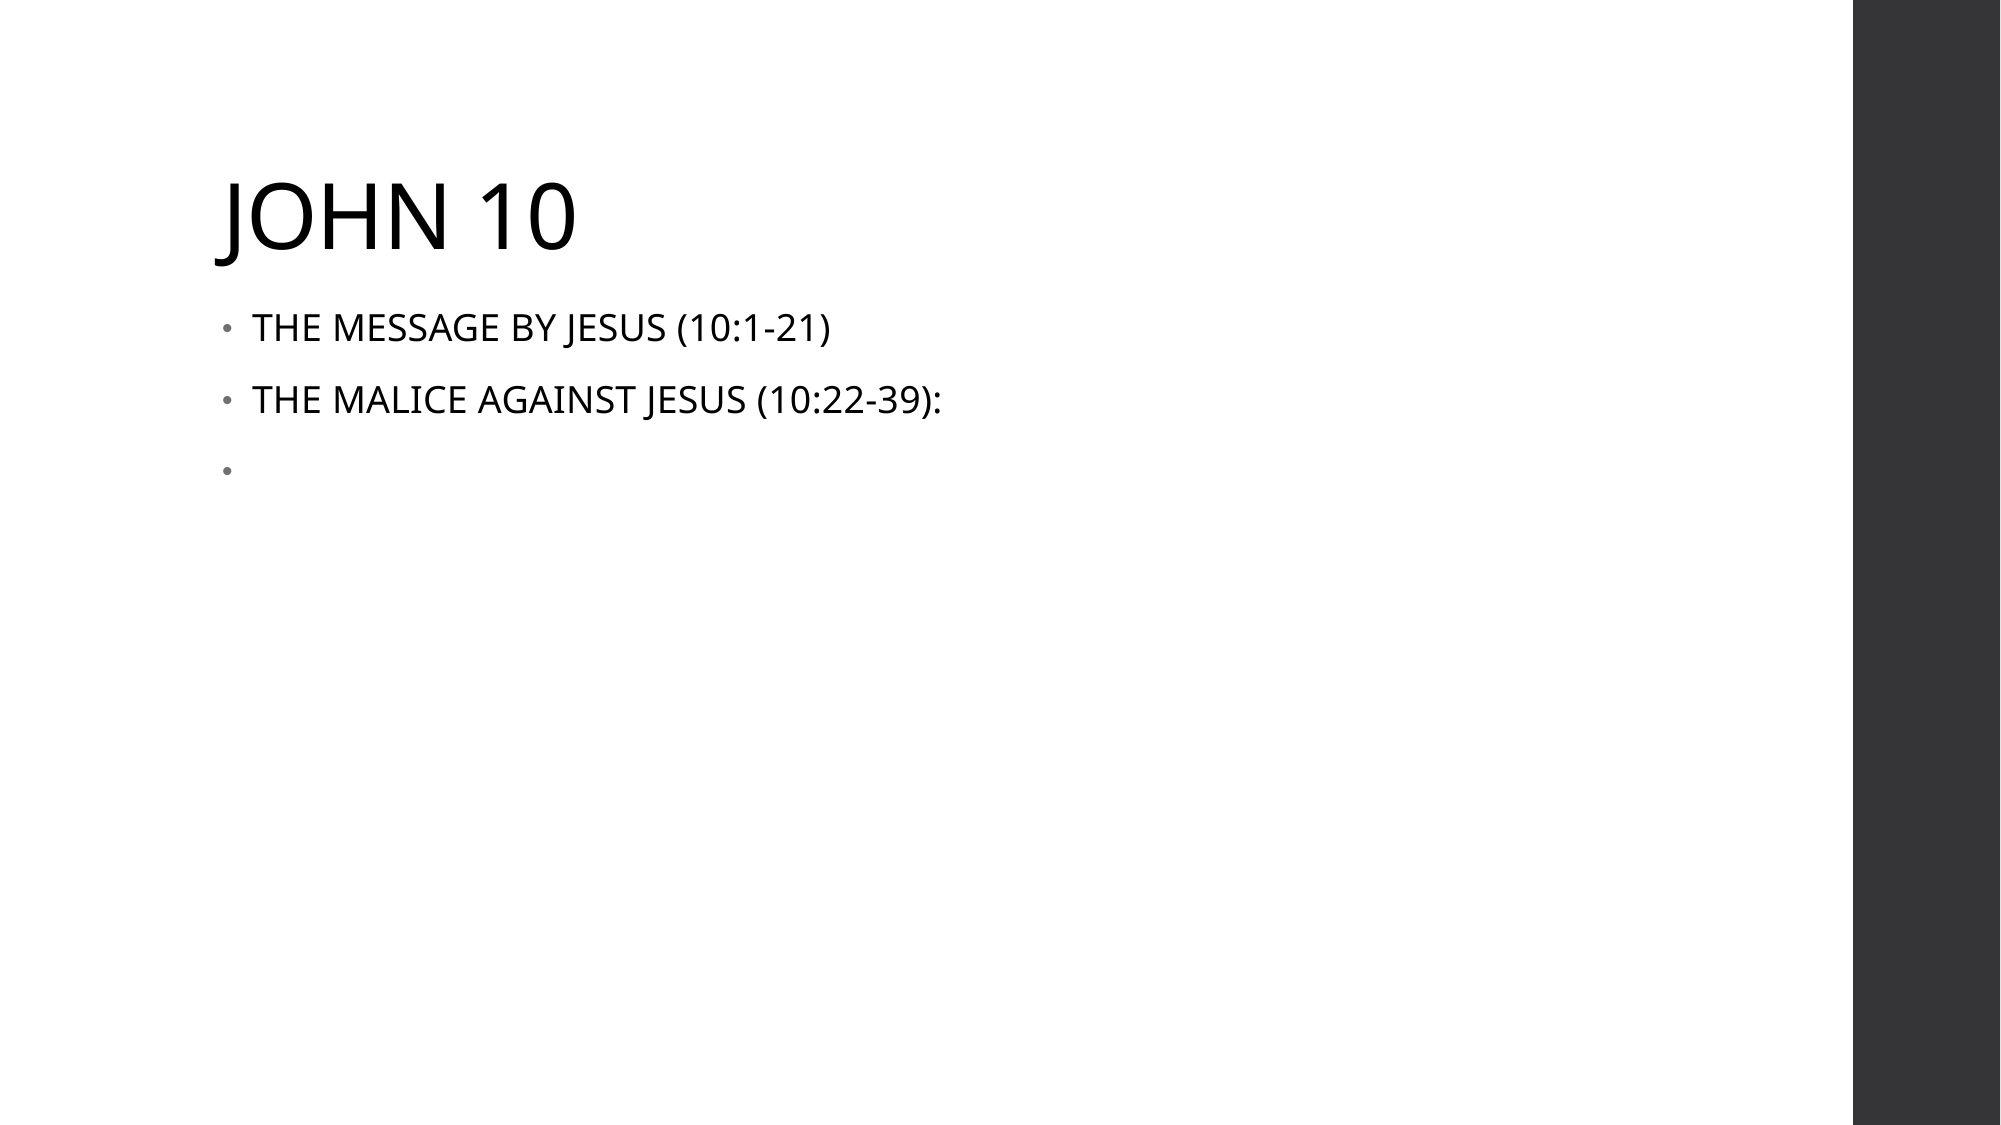

# JOHN 10
THE MESSAGE BY JESUS (10:1-21)
THE MALICE AGAINST JESUS (10:22-39):